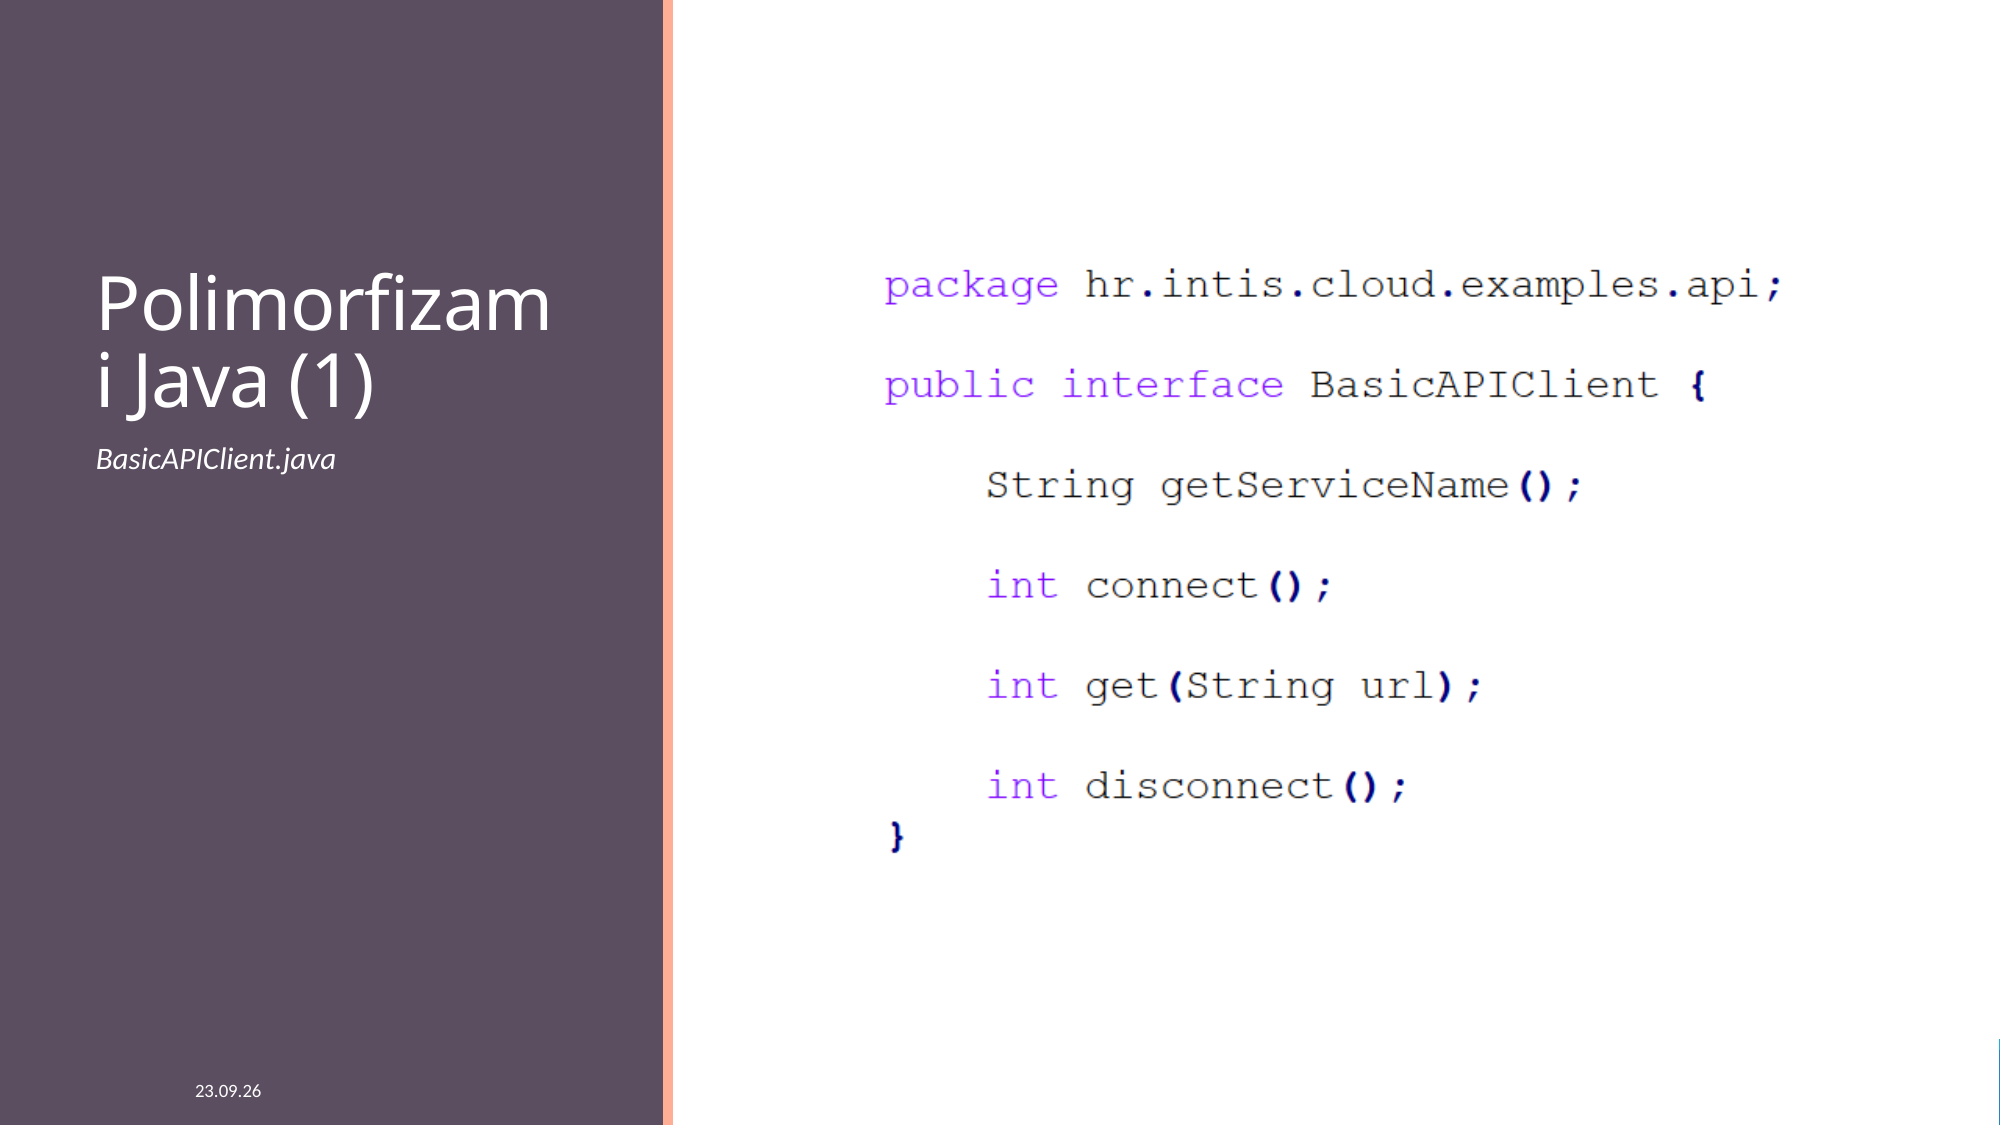

# Polimorfizam i Java (1)
BasicAPIClient.java
Polimorfizam "under the hood"